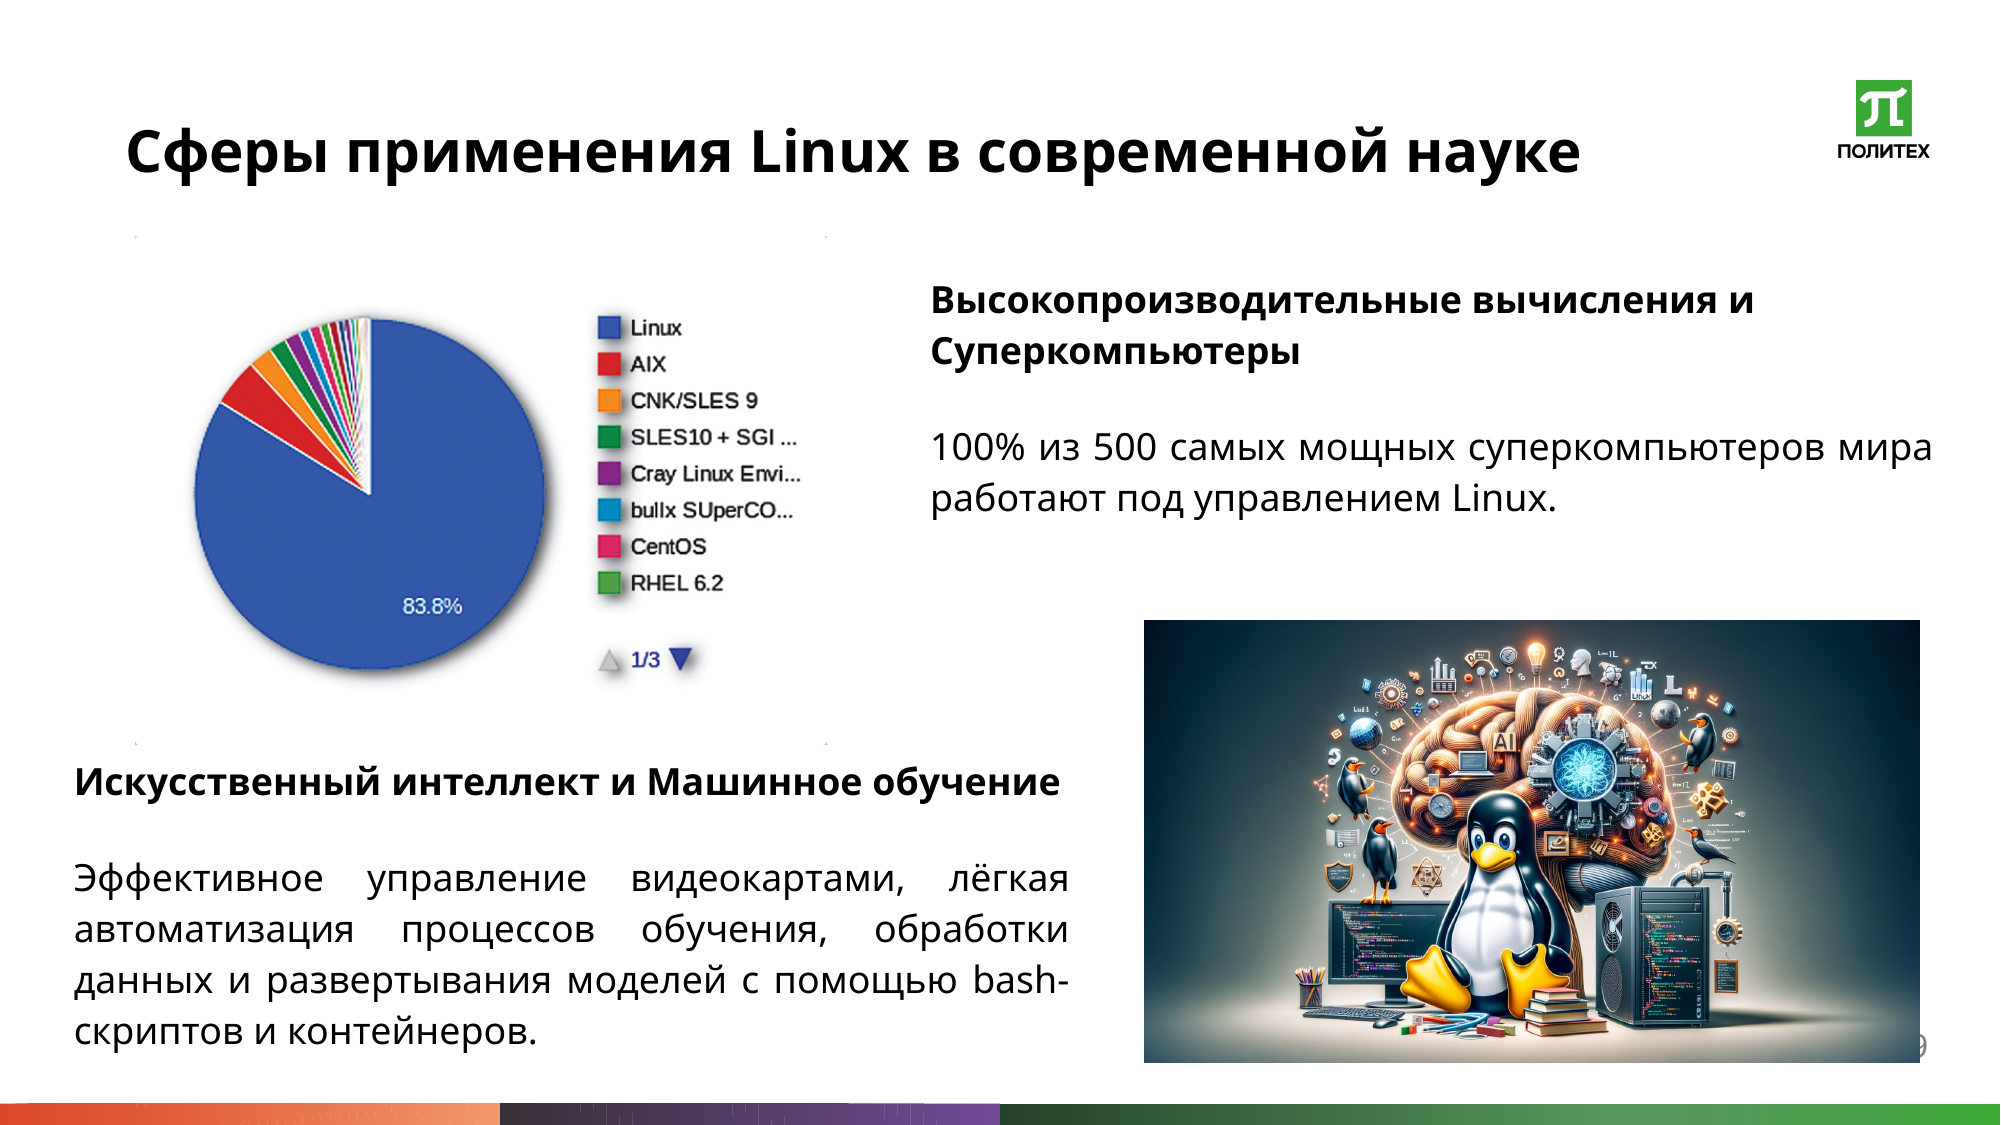

Сферы применения Linux в современной науке
Высокопроизводительные вычисления и Суперкомпьютеры
100% из 500 самых мощных суперкомпьютеров мира работают под управлением Linux.
Искусственный интеллект и Машинное обучение
Эффективное управление видеокартами, лёгкая автоматизация процессов обучения, обработки данных и развертывания моделей с помощью bash-скриптов и контейнеров.